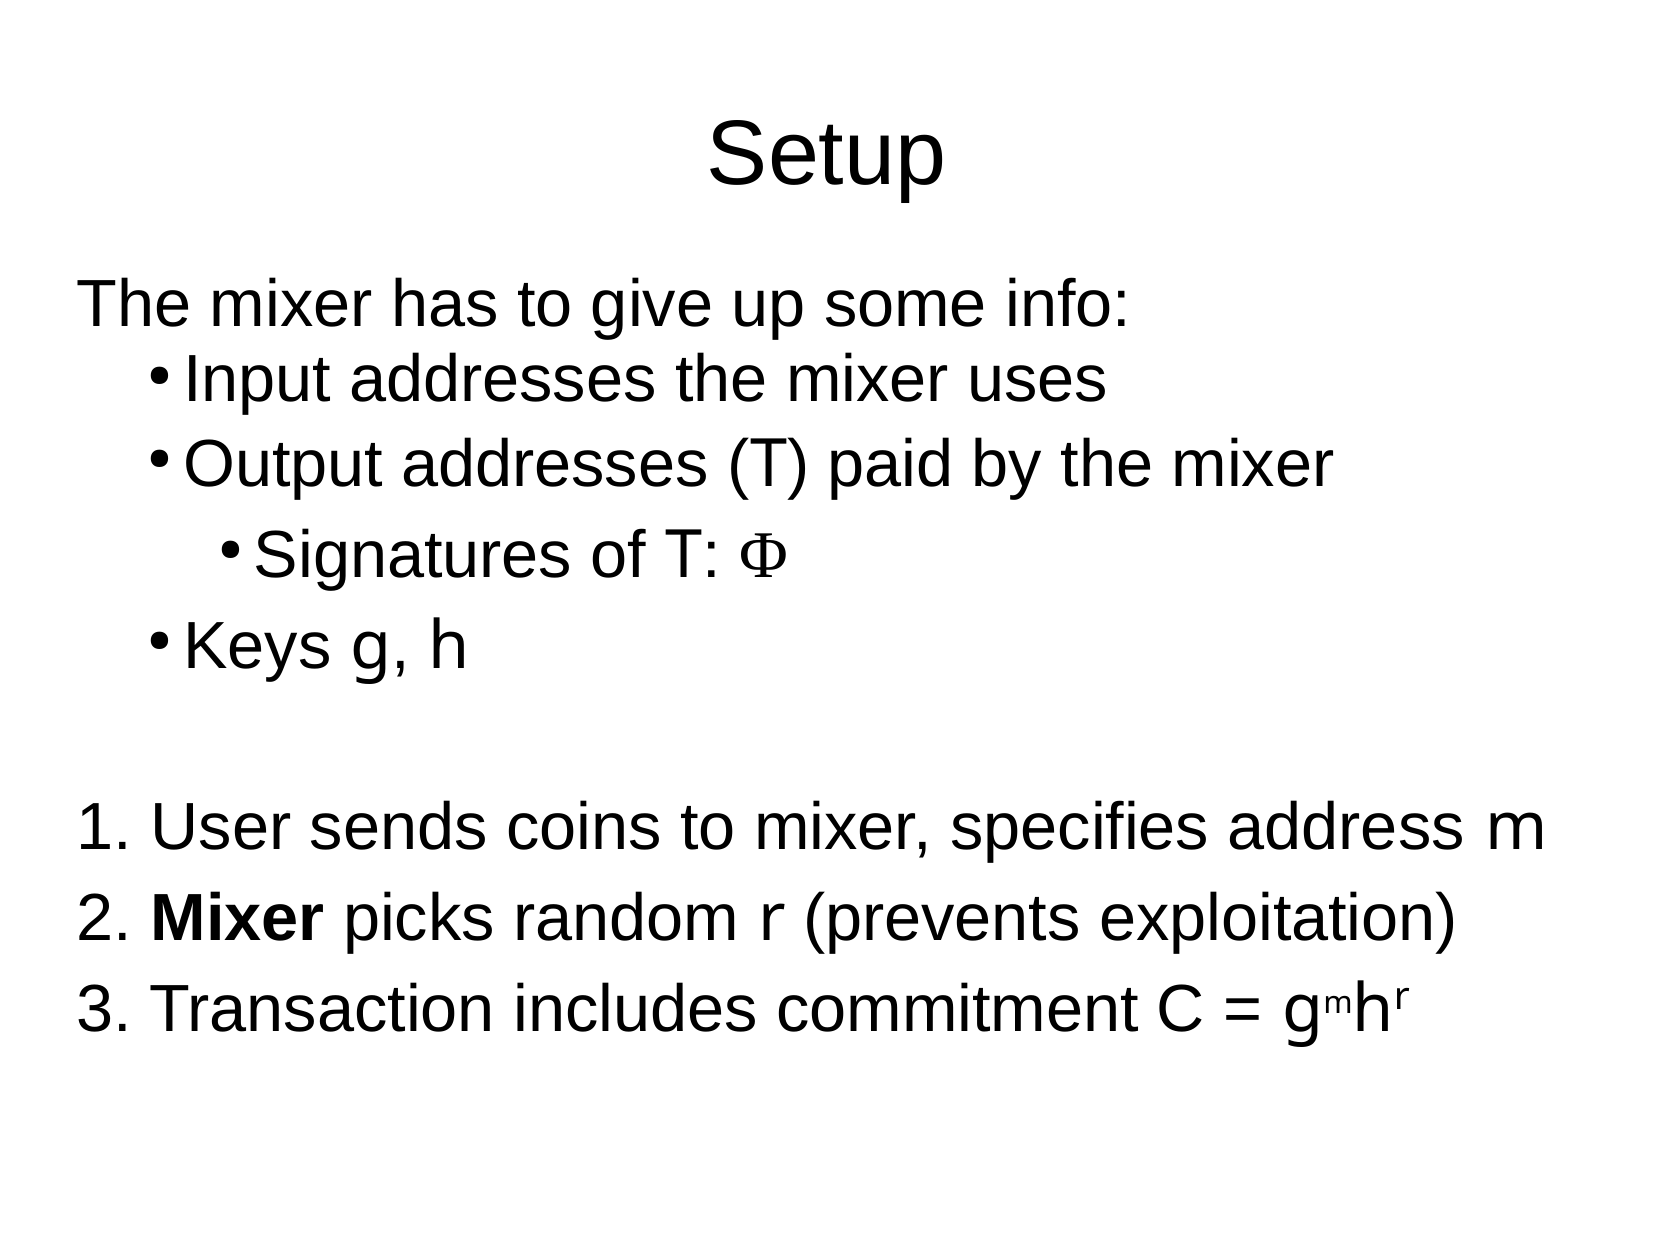

# Setup
The mixer has to give up some info:
Input addresses the mixer uses
Output addresses (T) paid by the mixer
Signatures of T: Φ
Keys g, h
1. User sends coins to mixer, specifies address m
2. Mixer picks random r (prevents exploitation)
3. Transaction includes commitment C = gmhr